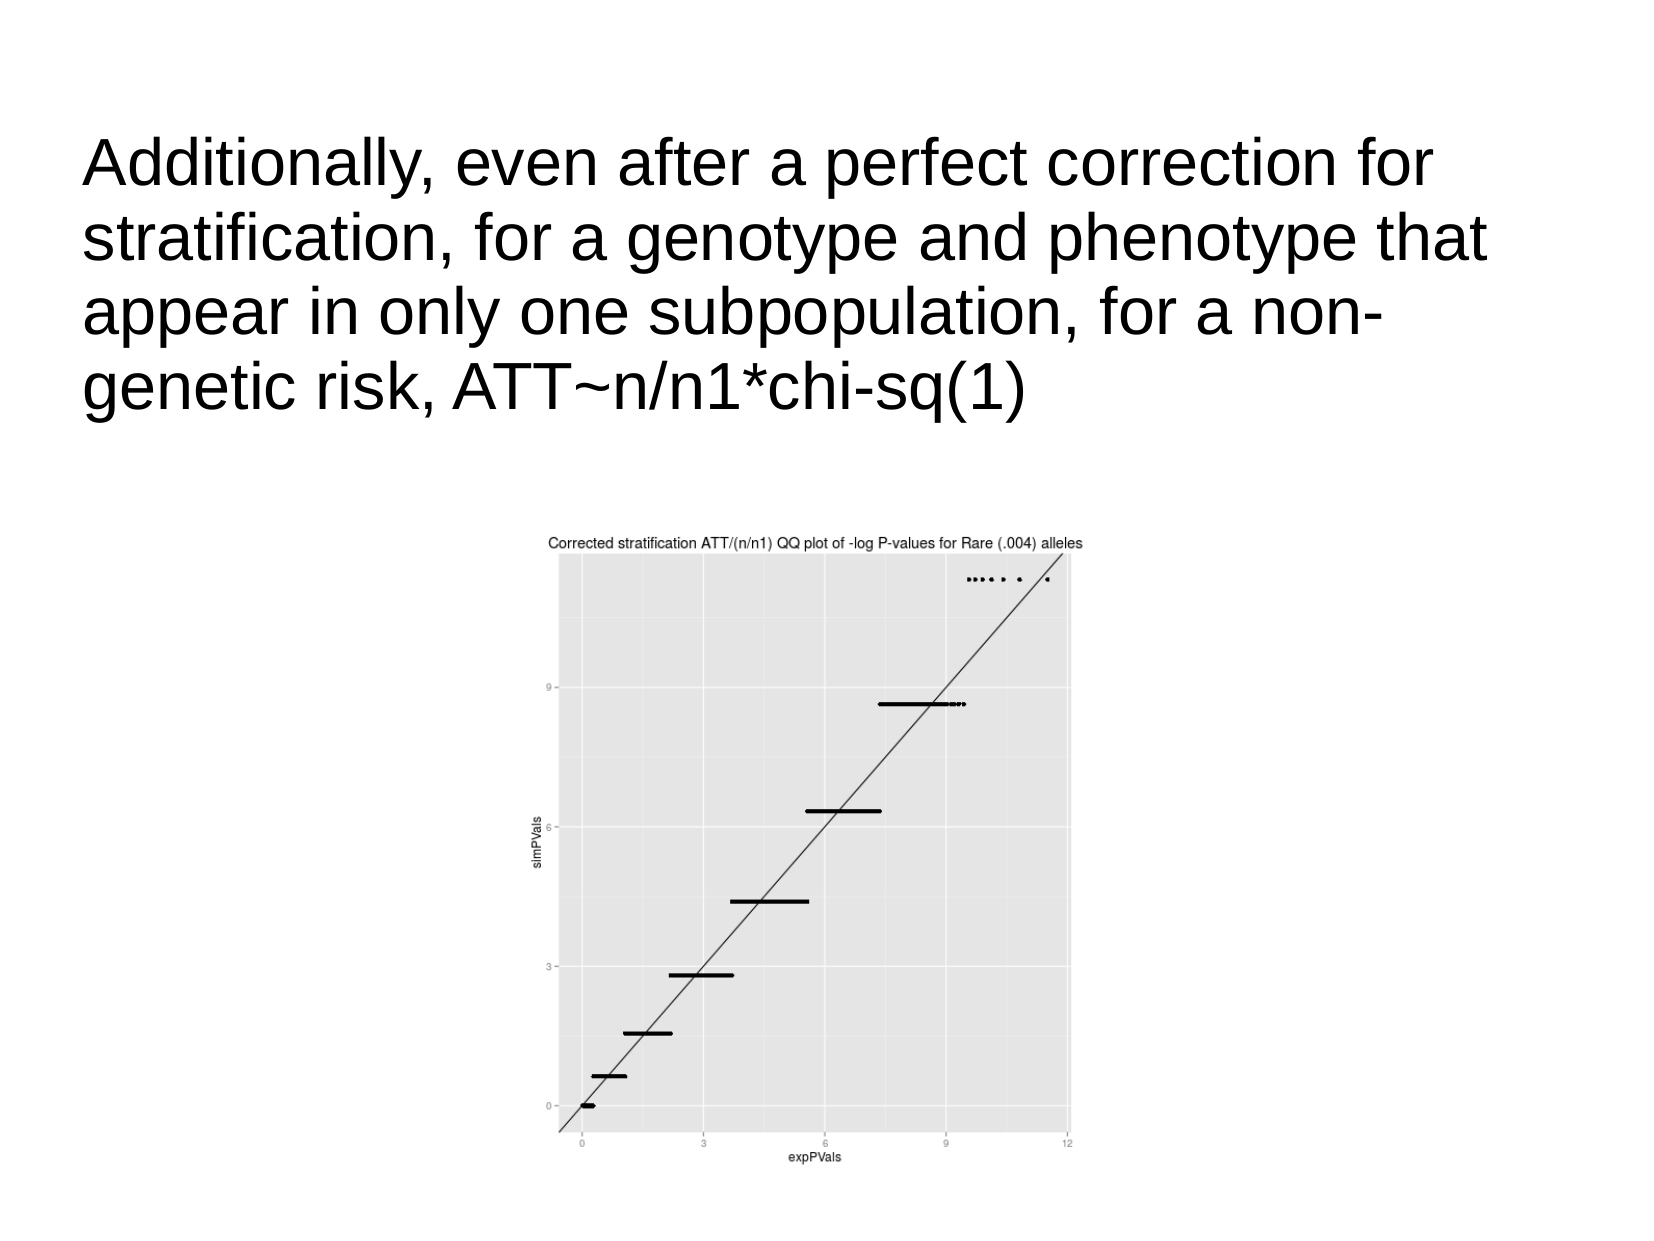

# Additionally, even after a perfect correction for stratification, for a genotype and phenotype that appear in only one subpopulation, for a non-genetic risk, ATT~n/n1*chi-sq(1)